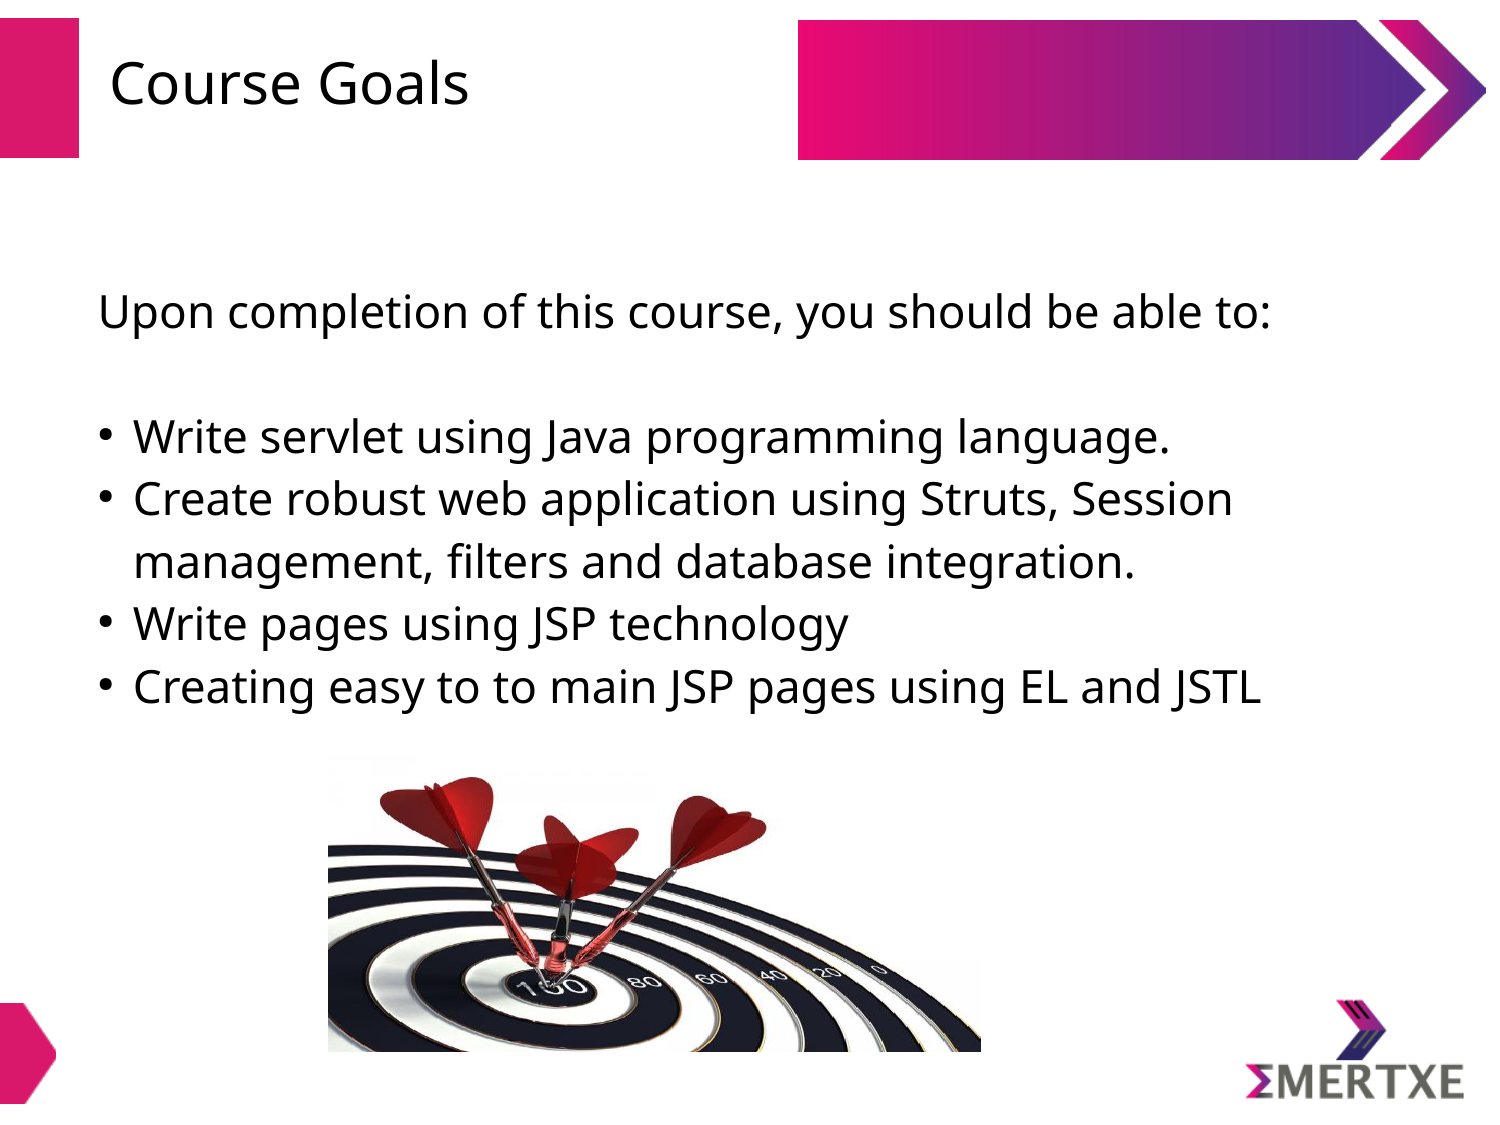

Course Goals
Upon completion of this course, you should be able to:
Write servlet using Java programming language.
Create robust web application using Struts, Session management, filters and database integration.
Write pages using JSP technology
Creating easy to to main JSP pages using EL and JSTL